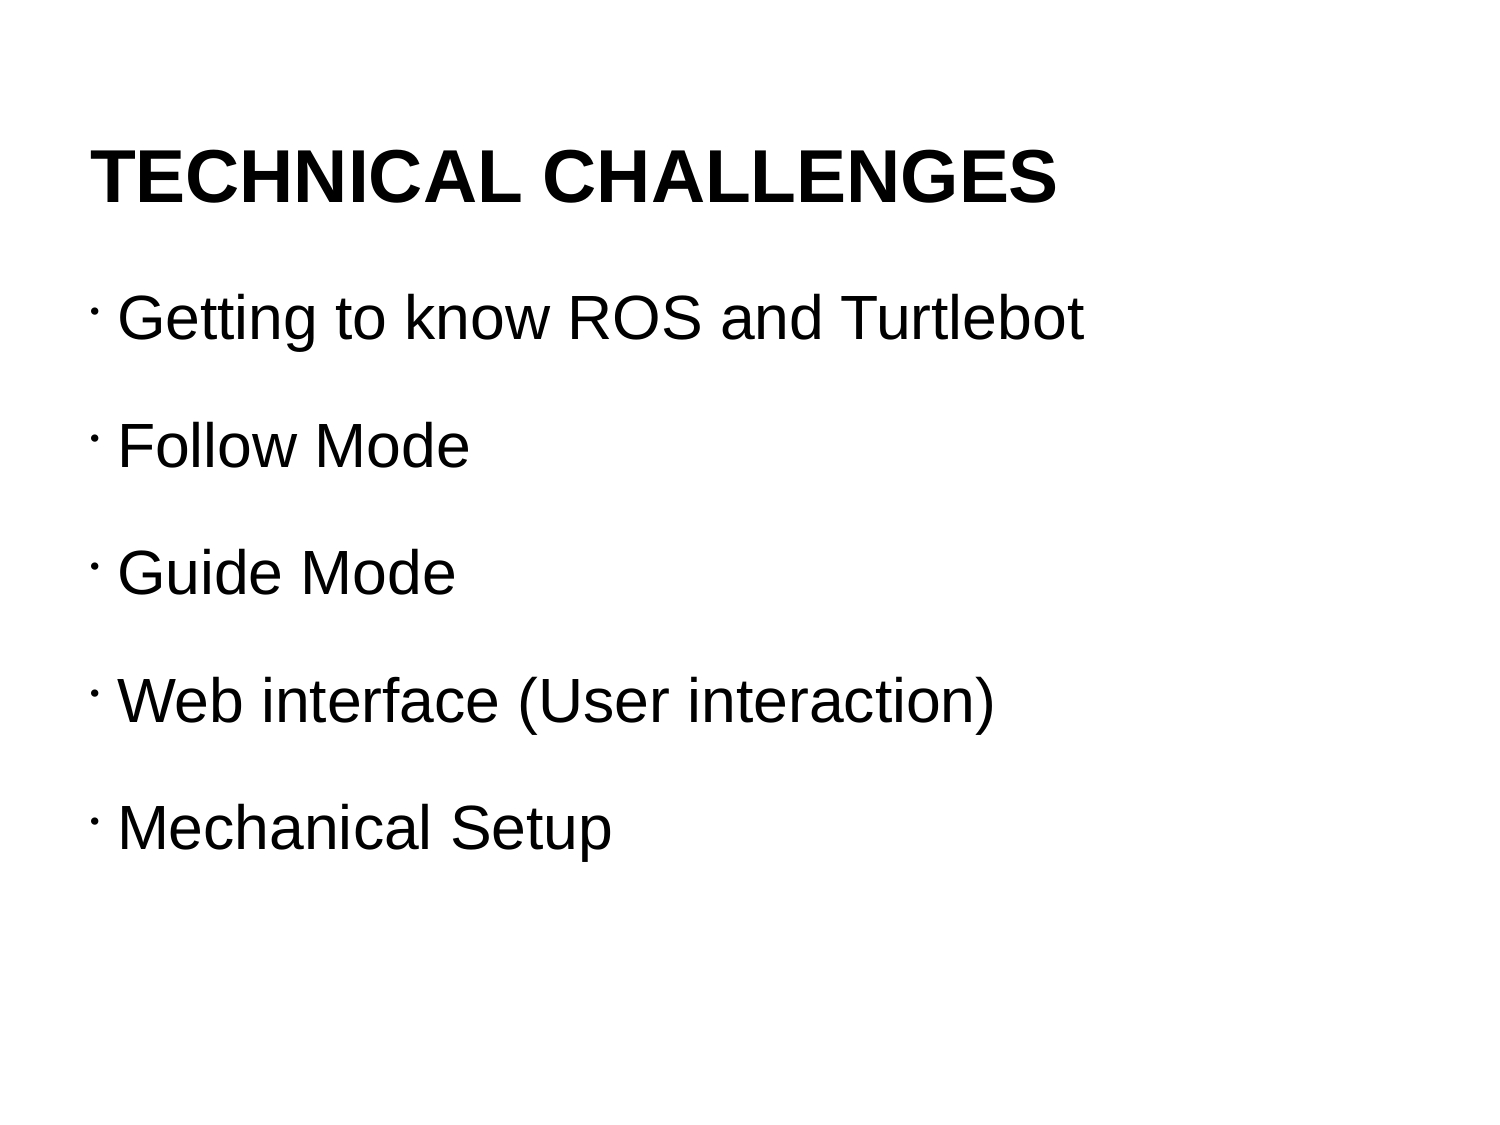

# TECHNICAL CHALLENGES
 Getting to know ROS and Turtlebot
 Follow Mode
 Guide Mode
 Web interface (User interaction)
 Mechanical Setup